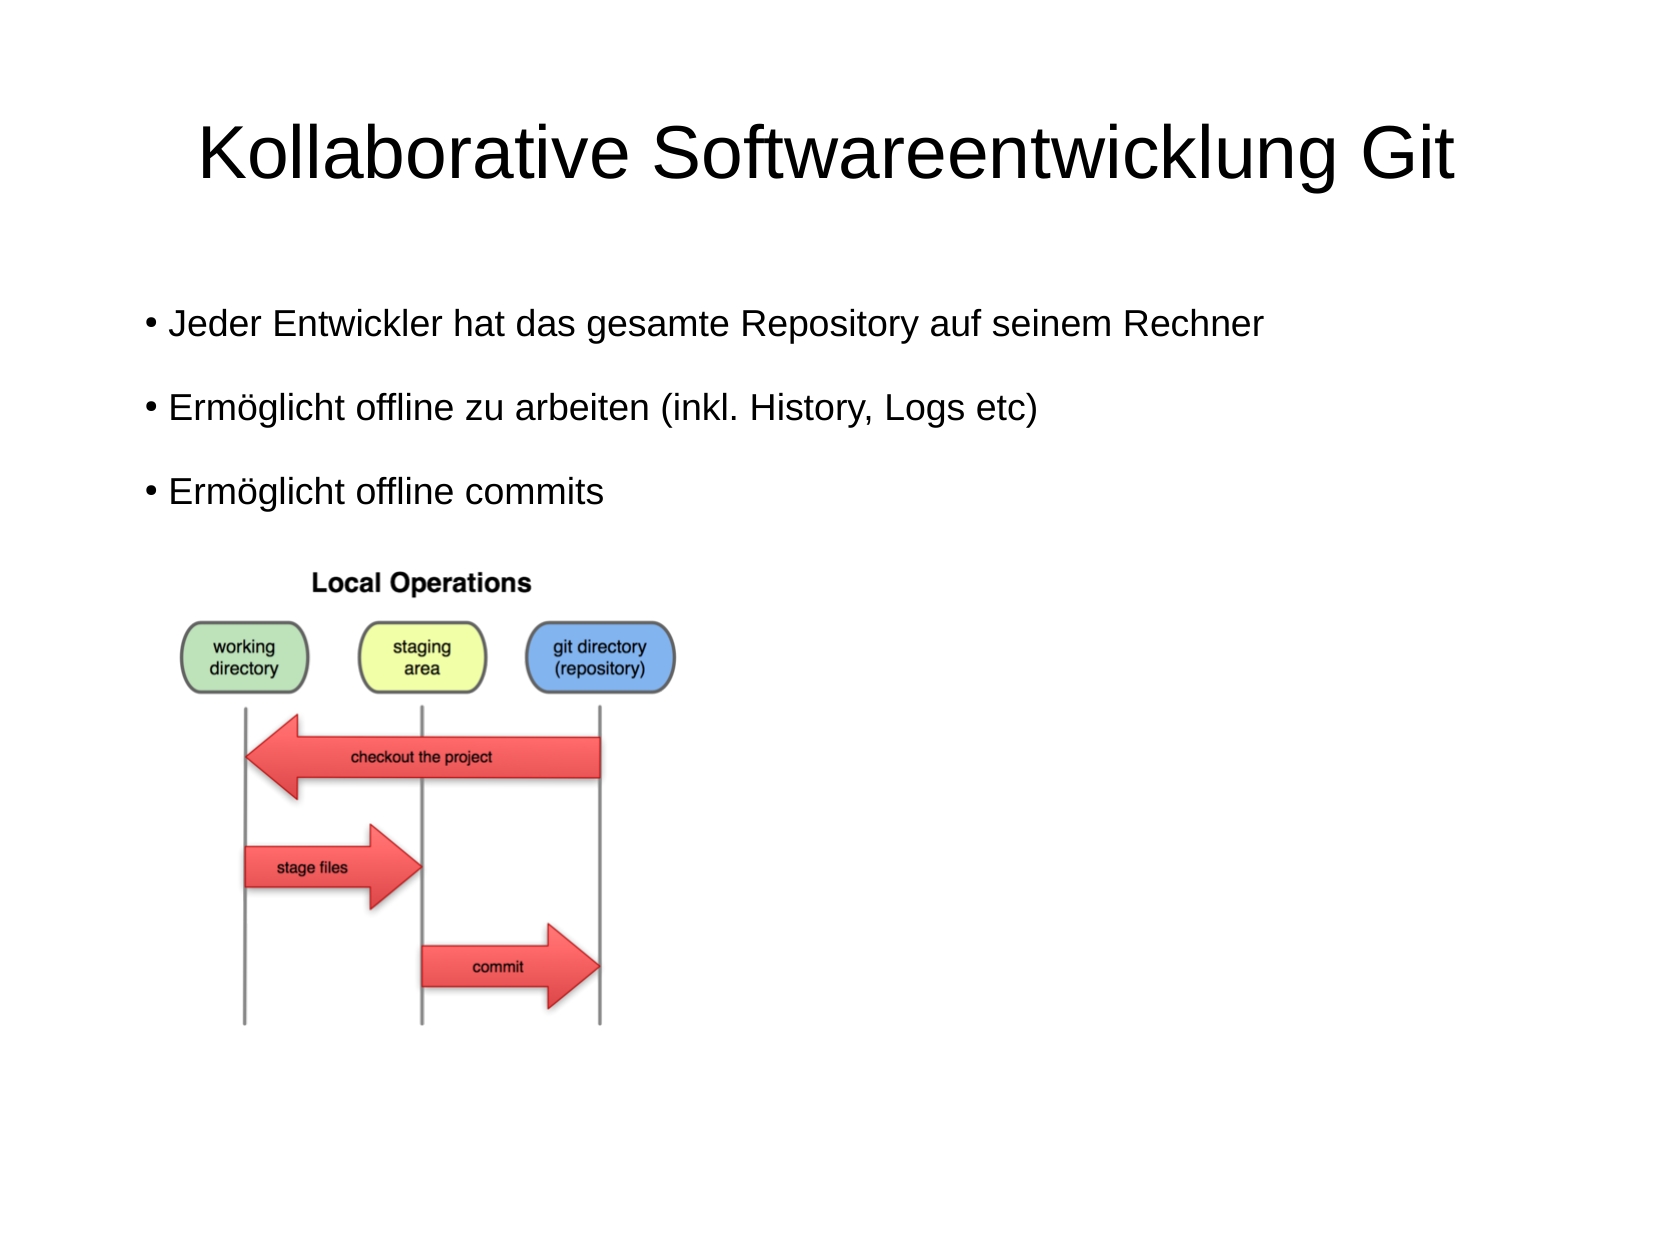

# Kollaborative Softwareentwicklung Git
 Jeder Entwickler hat das gesamte Repository auf seinem Rechner
 Ermöglicht offline zu arbeiten (inkl. History, Logs etc)
 Ermöglicht offline commits